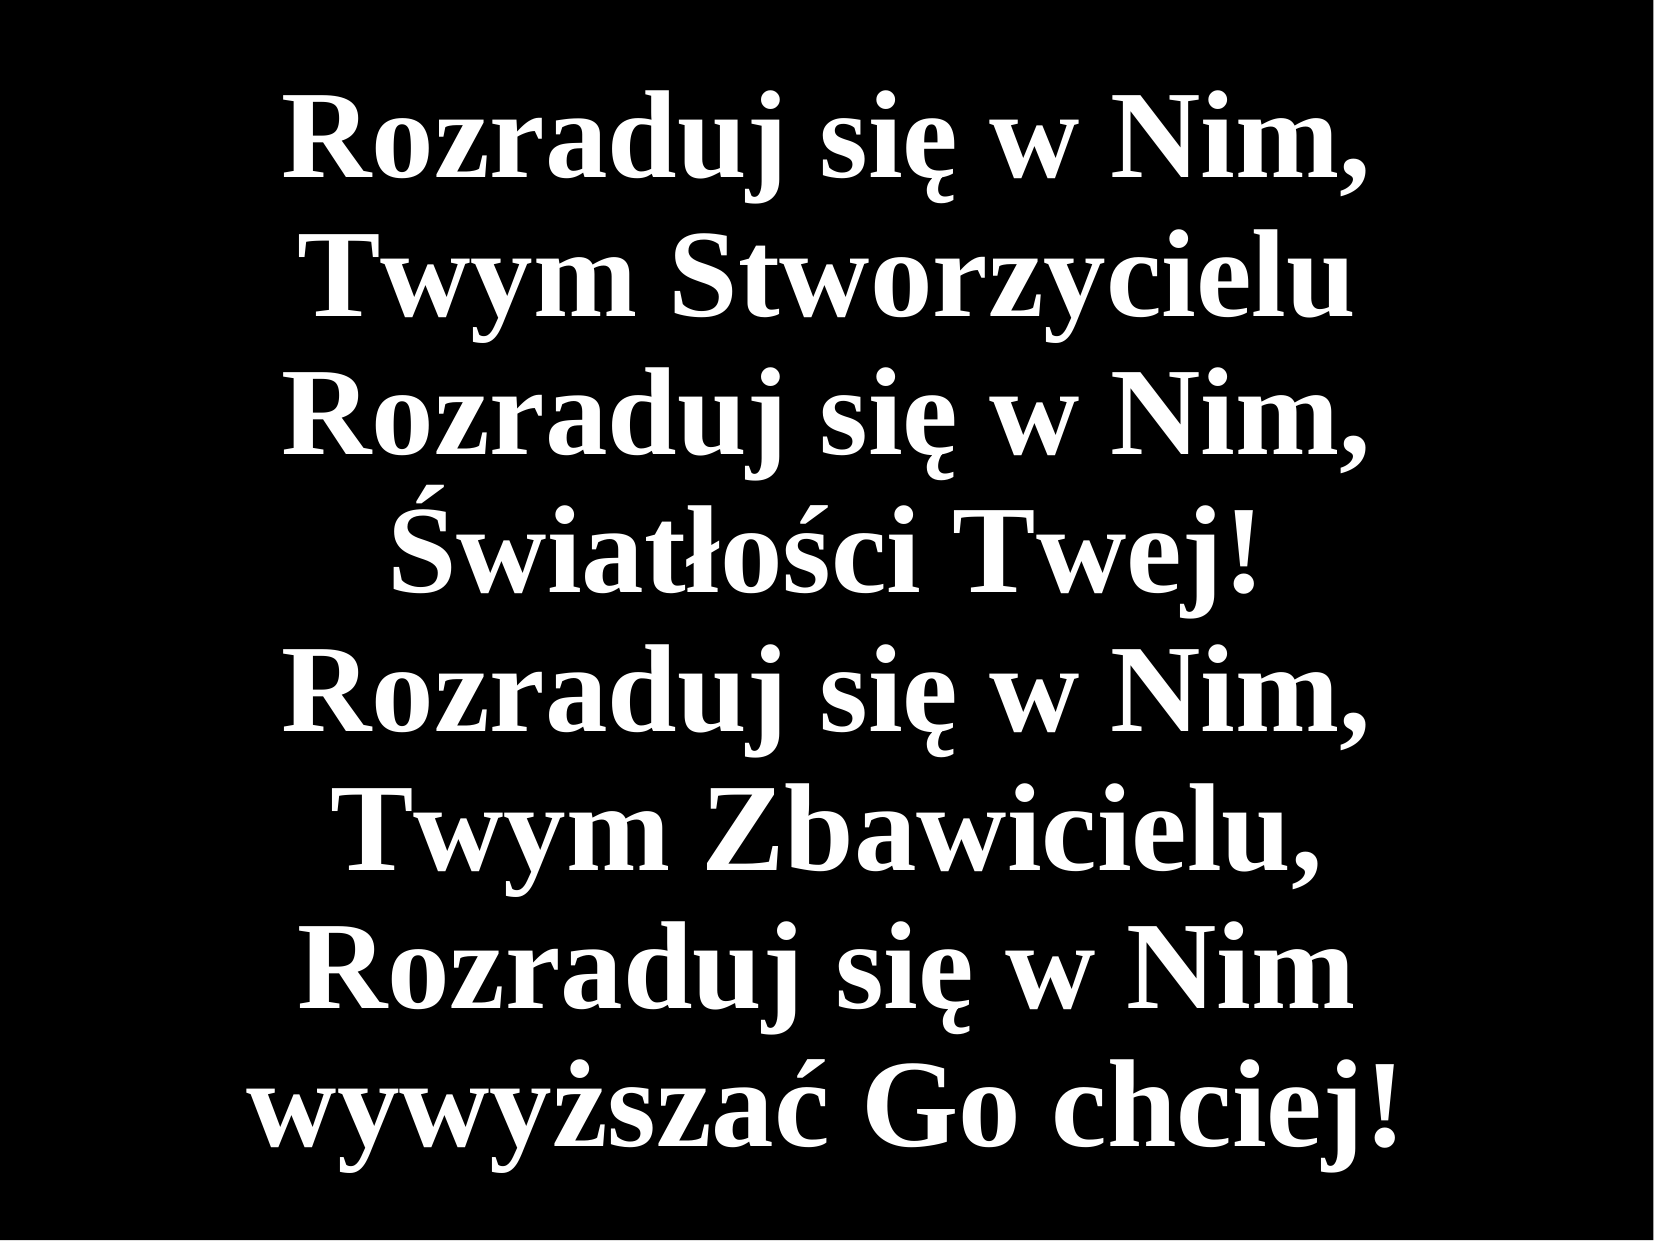

# Rozraduj się w Nim, Twym Stworzycielu Rozraduj się w Nim, Światłości Twej! Rozraduj się w Nim, Twym Zbawicielu, Rozraduj się w Nim wywyższać Go chciej!